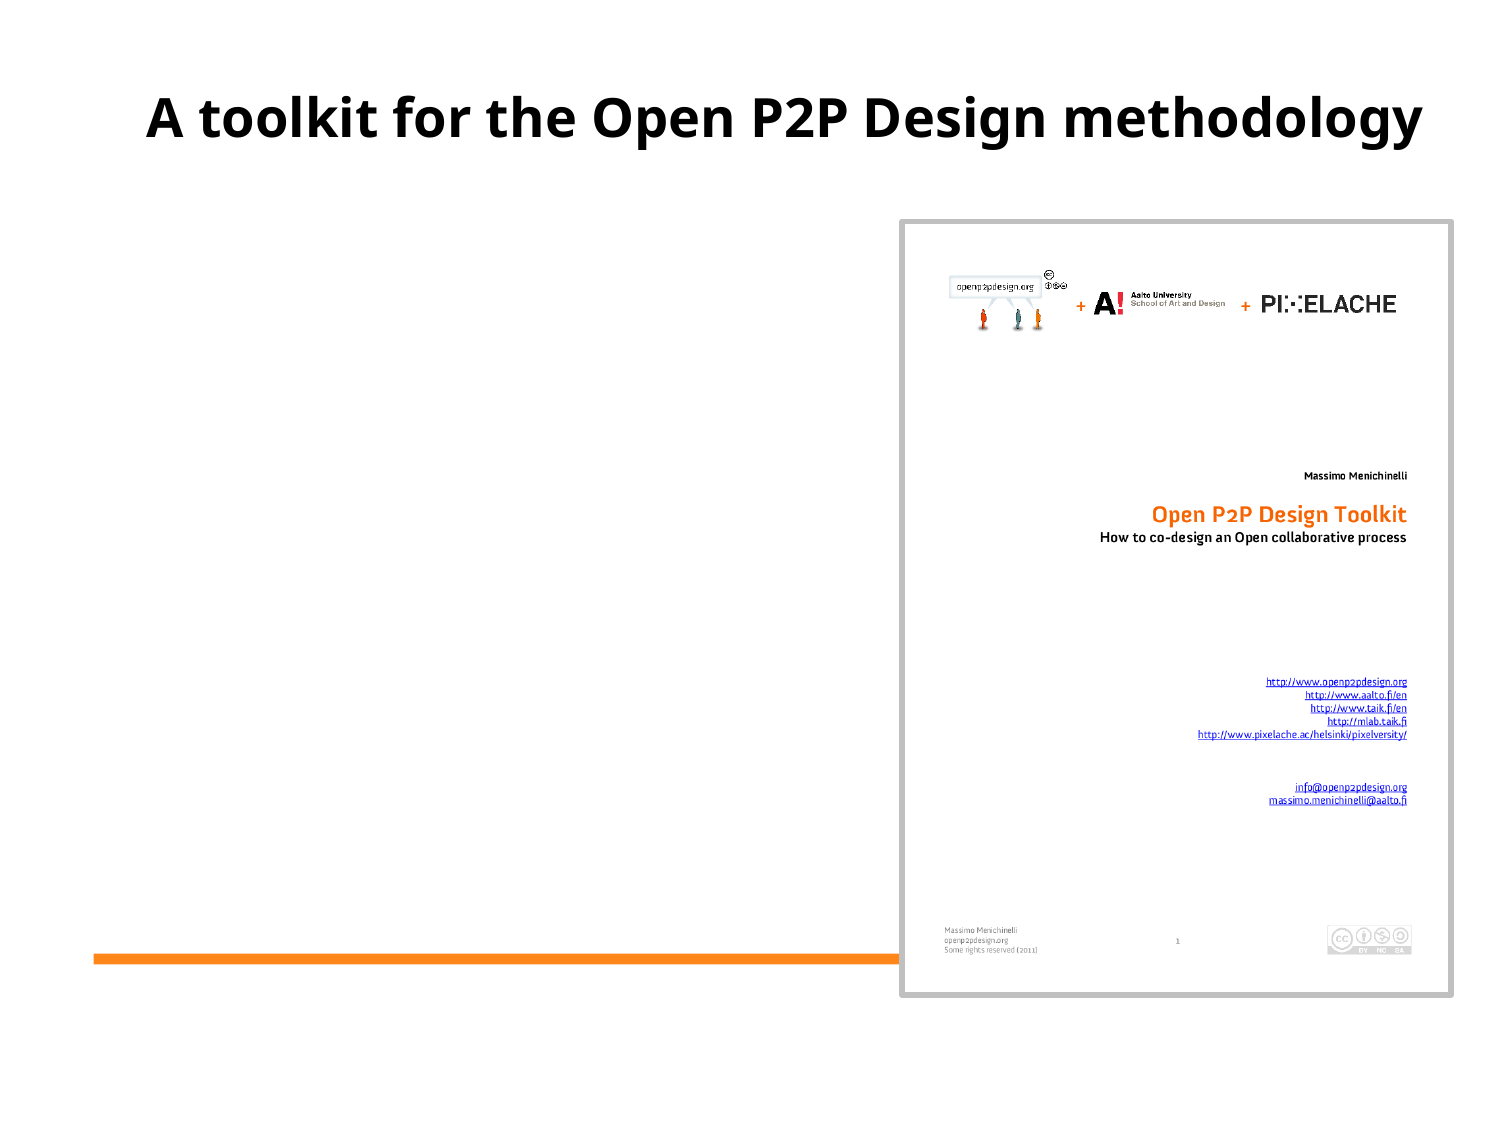

# A toolkit for the Open P2P Design methodology
Download it here:
http://www.issuu.com/openp2pdesign
http://www.scribd.com/openp2pdesign
http://www.openp2pdesign.org/source